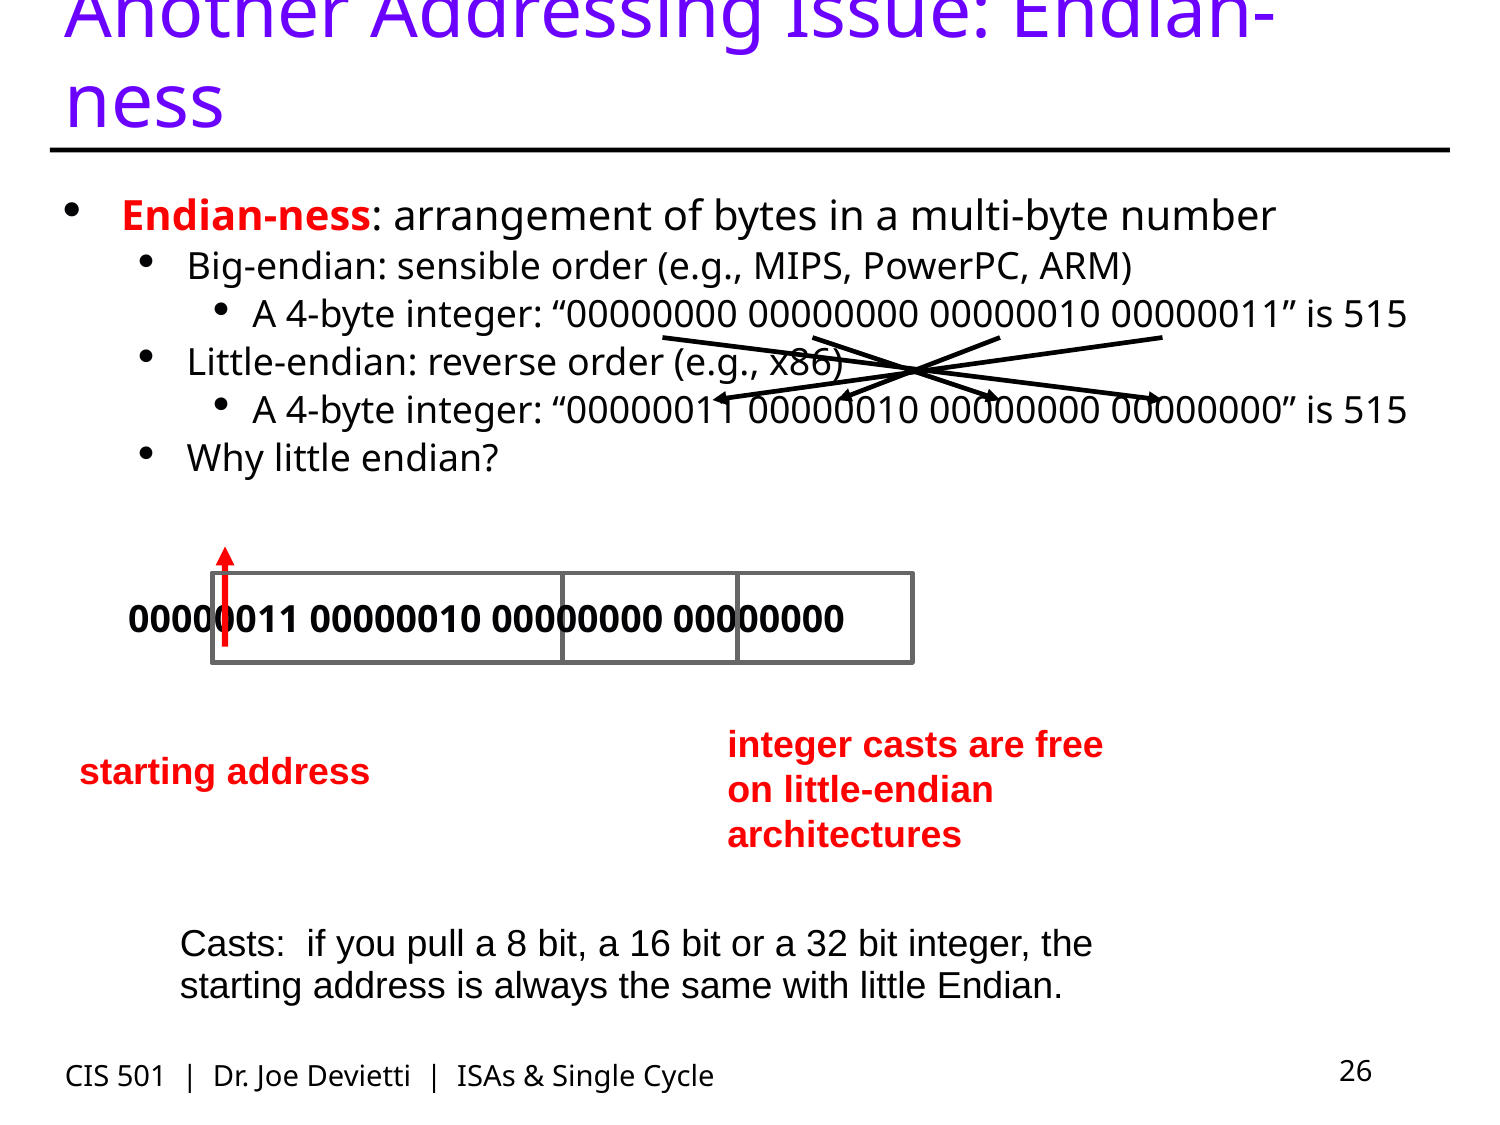

Another Addressing Issue: Endian-ness
Endian-ness: arrangement of bytes in a multi-byte number
Big-endian: sensible order (e.g., MIPS, PowerPC, ARM)
A 4-byte integer: “00000000 00000000 00000010 00000011” is 515
Little-endian: reverse order (e.g., x86)
A 4-byte integer: “00000011 00000010 00000000 00000000” is 515
Why little endian?
00000011 00000010 00000000 00000000
starting address
integer casts are free on little-endian architectures
Casts: if you pull a 8 bit, a 16 bit or a 32 bit integer, the starting address is always the same with little Endian.
CIS 501 | Dr. Joe Devietti | ISAs & Single Cycle